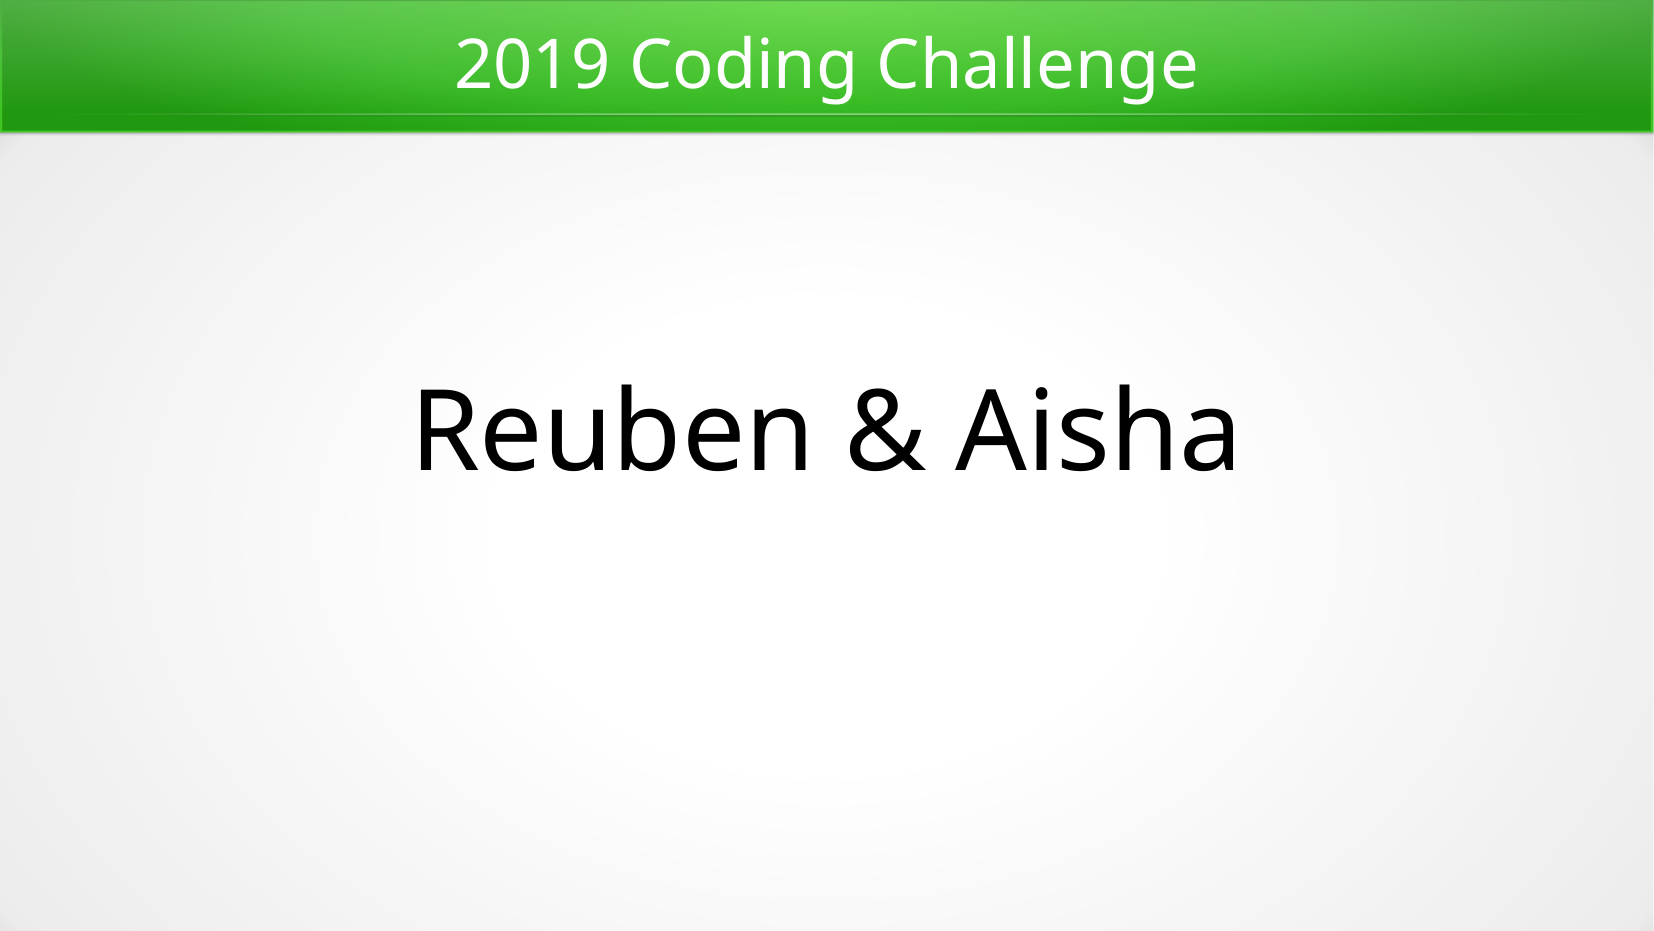

# 2019 Coding Challenge
Reuben & Aisha